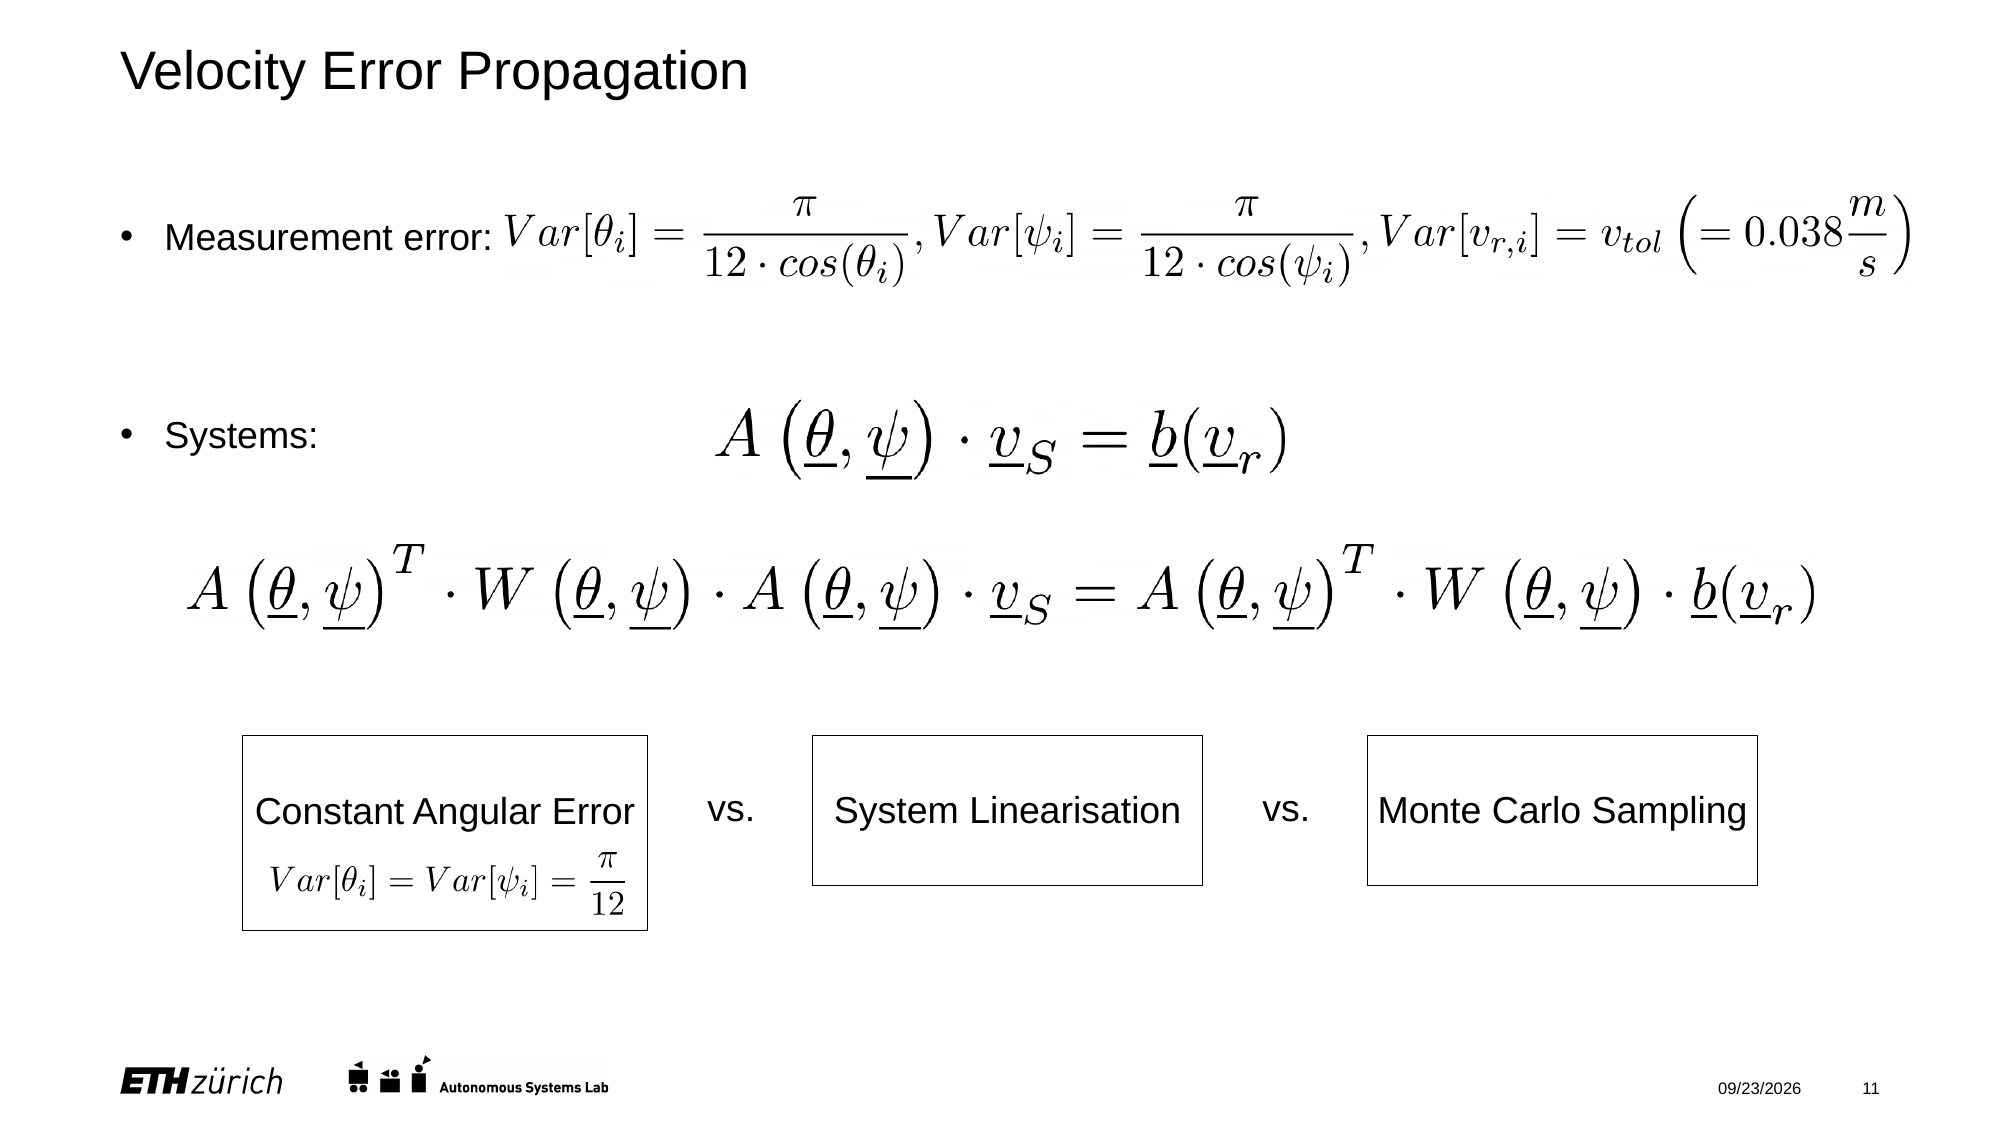

# Velocity Error Propagation
Measurement error:
Systems:
Constant Angular Error
System Linearisation
Monte Carlo Sampling
vs.
vs.